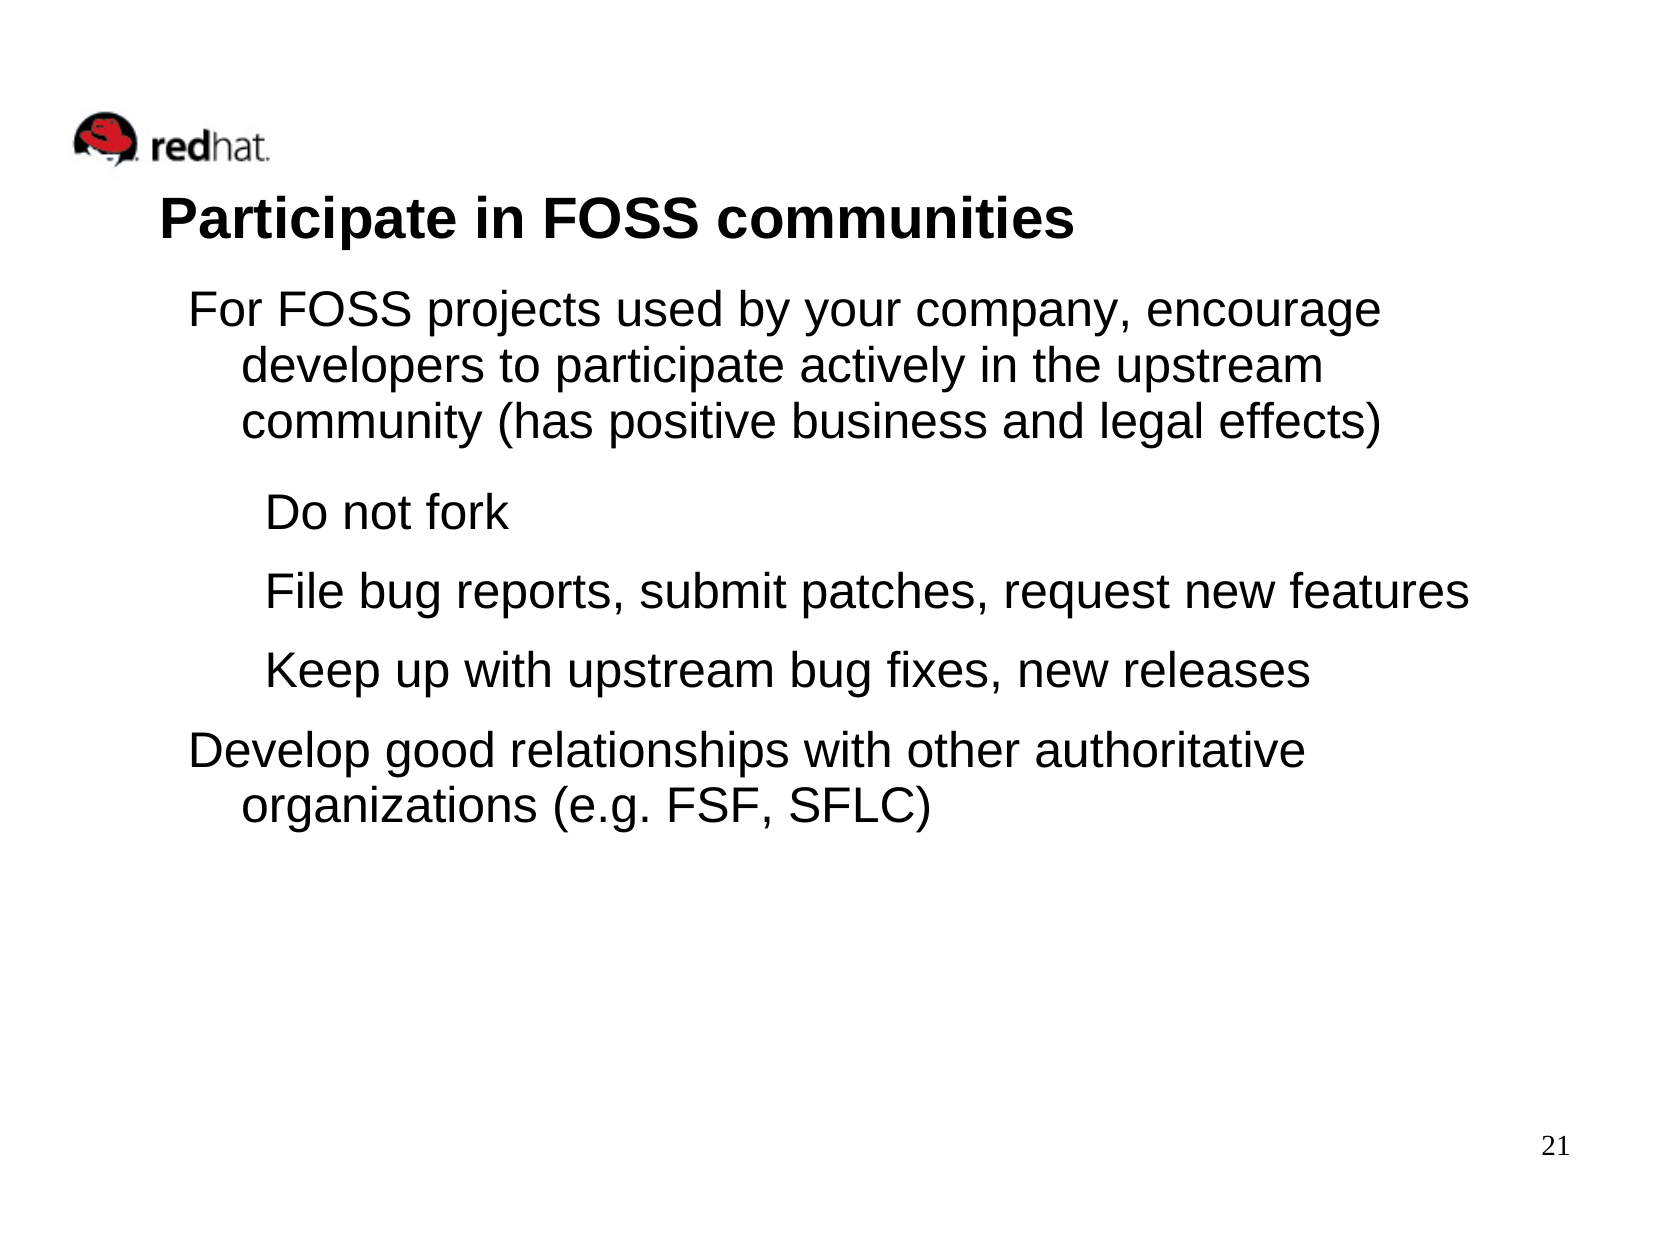

# Participate in FOSS communities
For FOSS projects used by your company, encourage developers to participate actively in the upstream community (has positive business and legal effects)
Do not fork
File bug reports, submit patches, request new features
Keep up with upstream bug fixes, new releases
Develop good relationships with other authoritative organizations (e.g. FSF, SFLC)
21